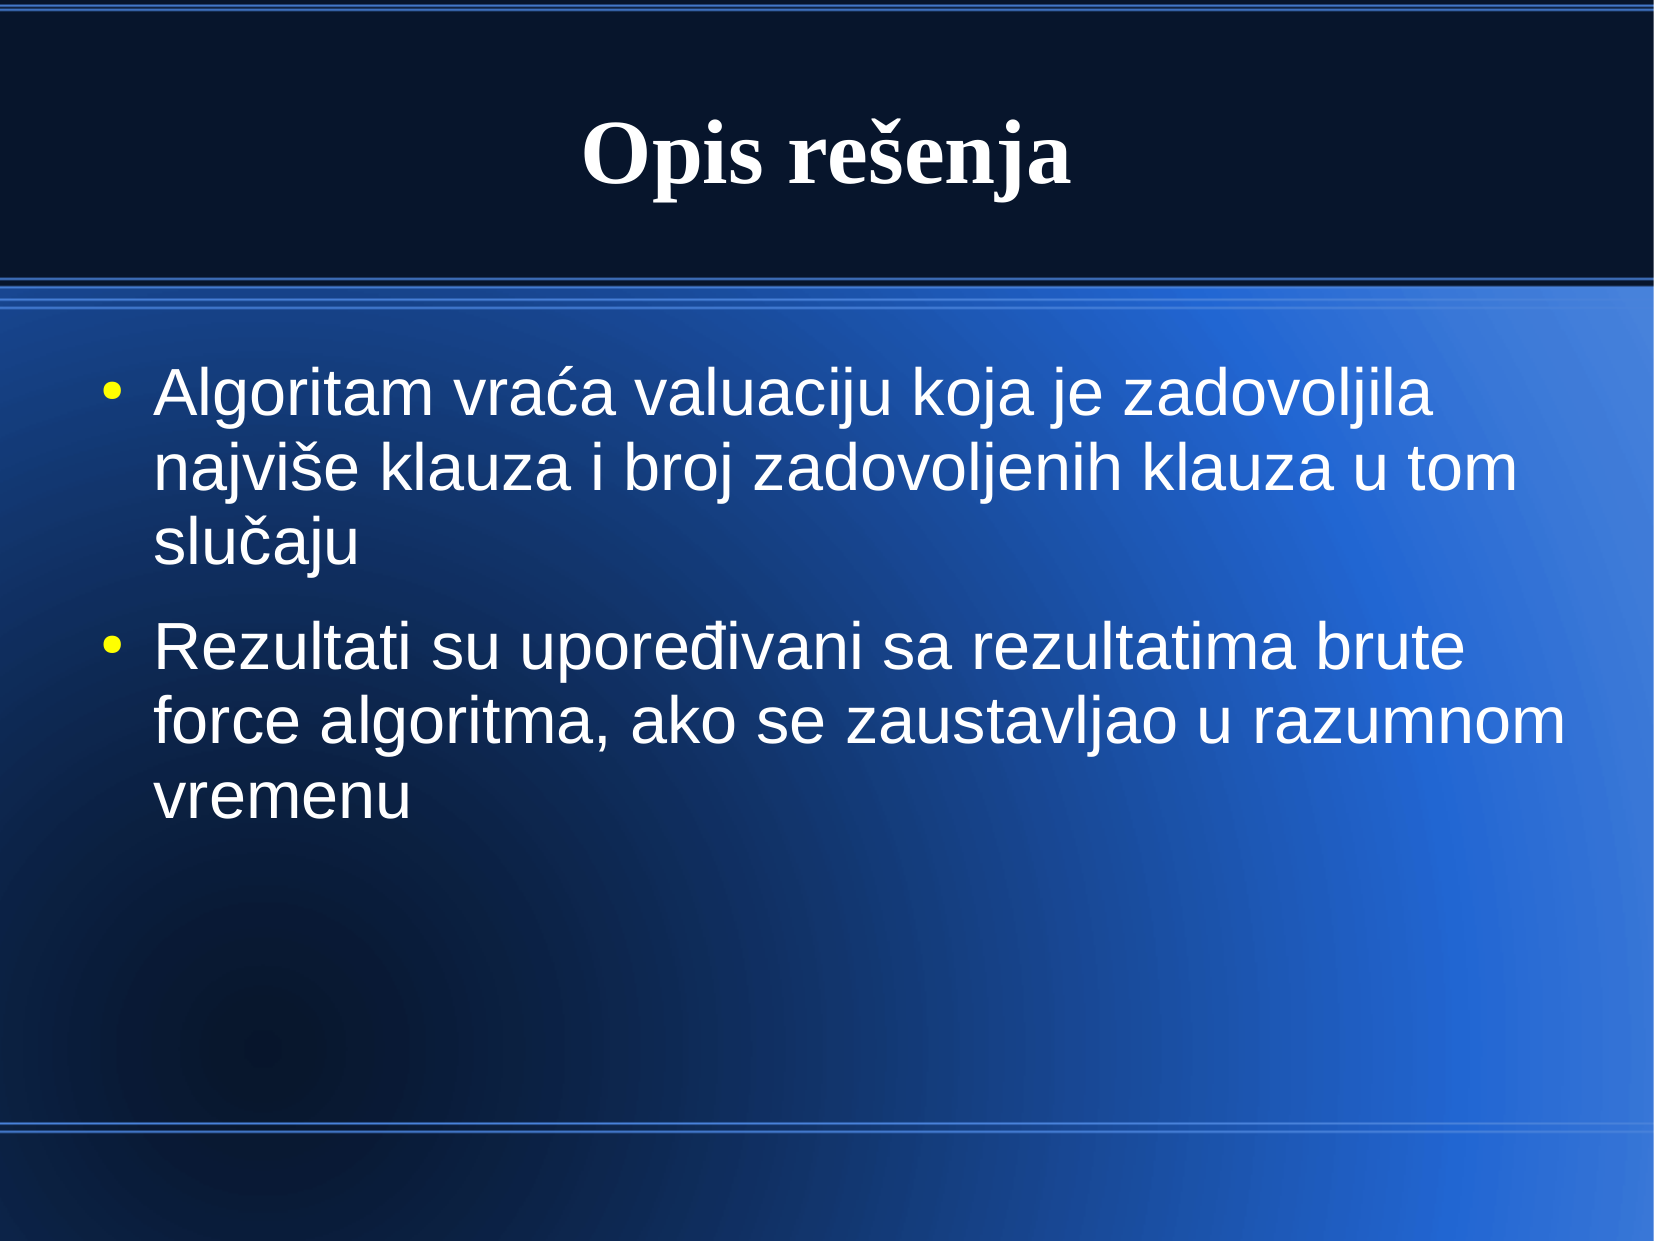

# Opis rešenja
Algoritam vraća valuaciju koja je zadovoljila najviše klauza i broj zadovoljenih klauza u tom slučaju
Rezultati su upoređivani sa rezultatima brute force algoritma, ako se zaustavljao u razumnom vremenu